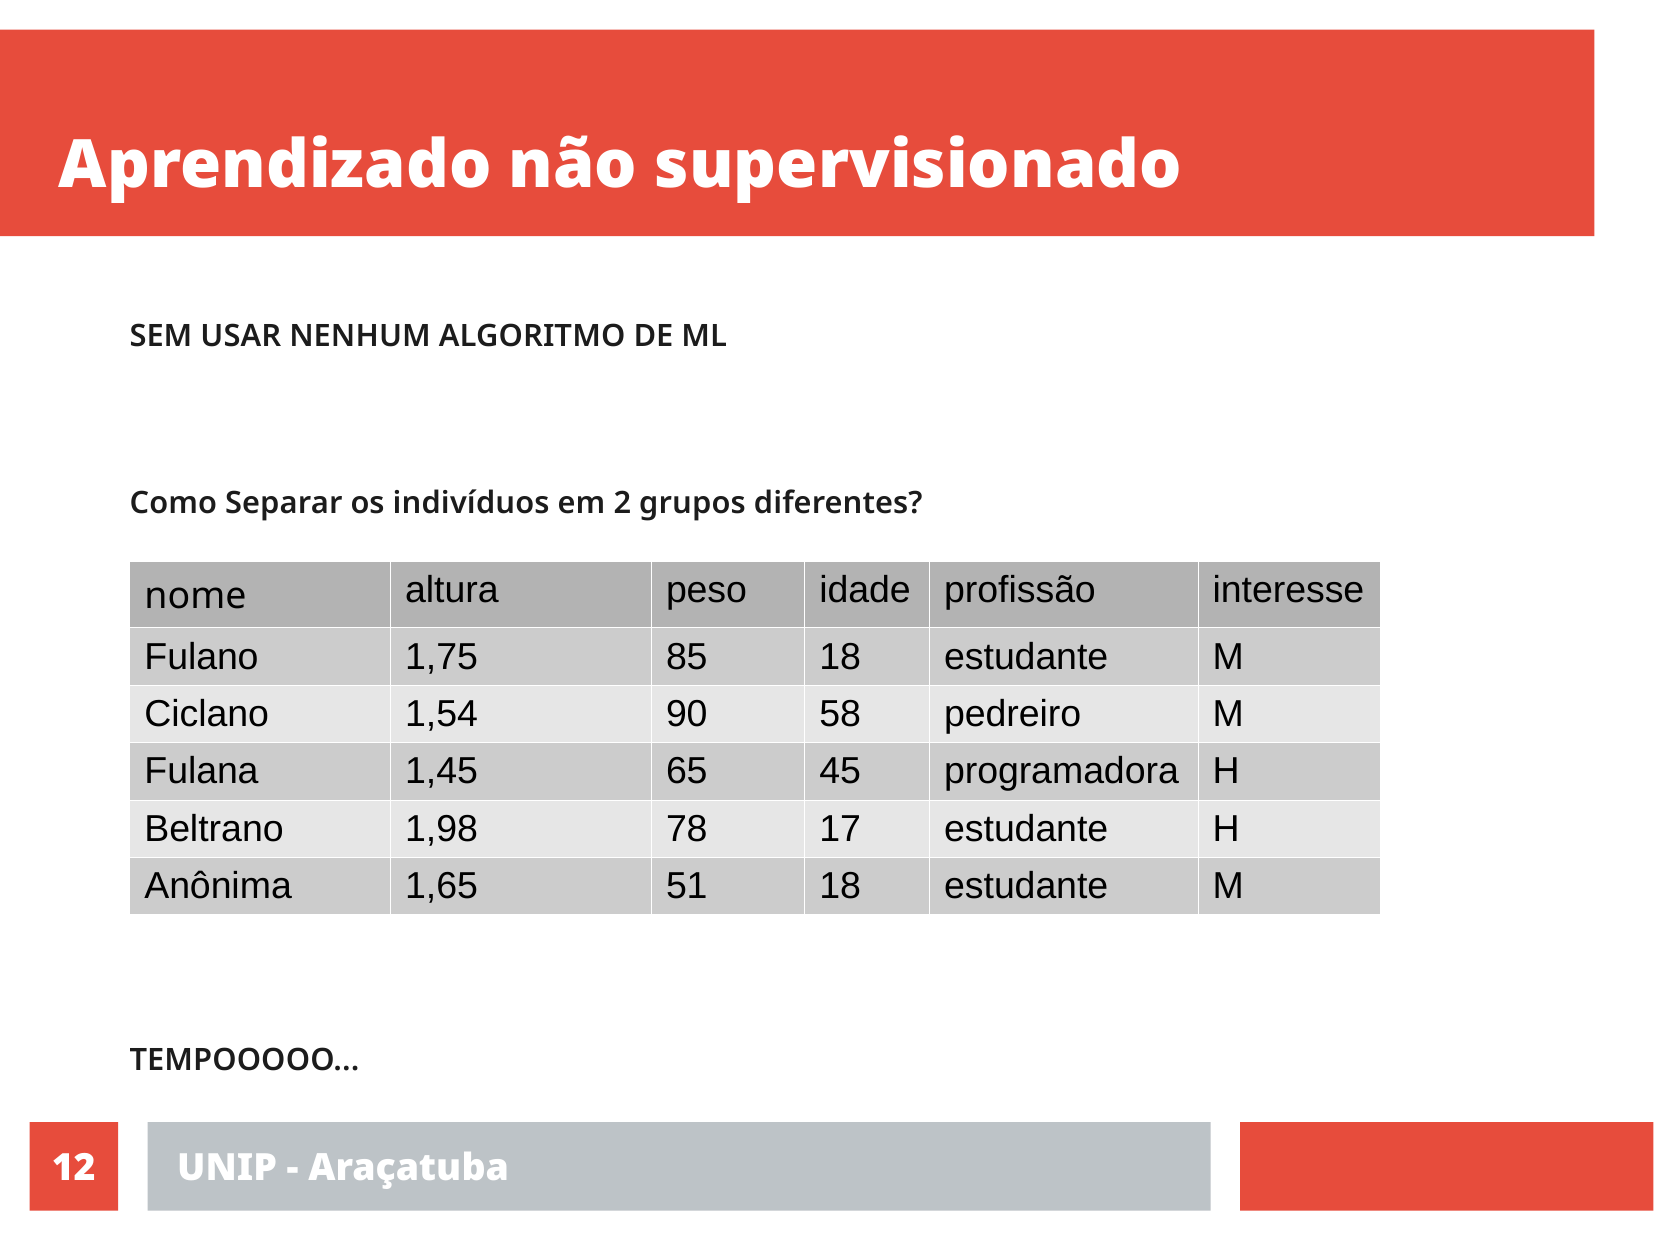

# Aprendizado não supervisionado
SEM USAR NENHUM ALGORITMO DE ML
Como Separar os indivíduos em 2 grupos diferentes?
TEMPOOOOO...
| nome | altura | peso | idade | profissão | interesse |
| --- | --- | --- | --- | --- | --- |
| Fulano | 1,75 | 85 | 18 | estudante | M |
| Ciclano | 1,54 | 90 | 58 | pedreiro | M |
| Fulana | 1,45 | 65 | 45 | programadora | H |
| Beltrano | 1,98 | 78 | 17 | estudante | H |
| Anônima | 1,65 | 51 | 18 | estudante | M |
12
UNIP - Araçatuba